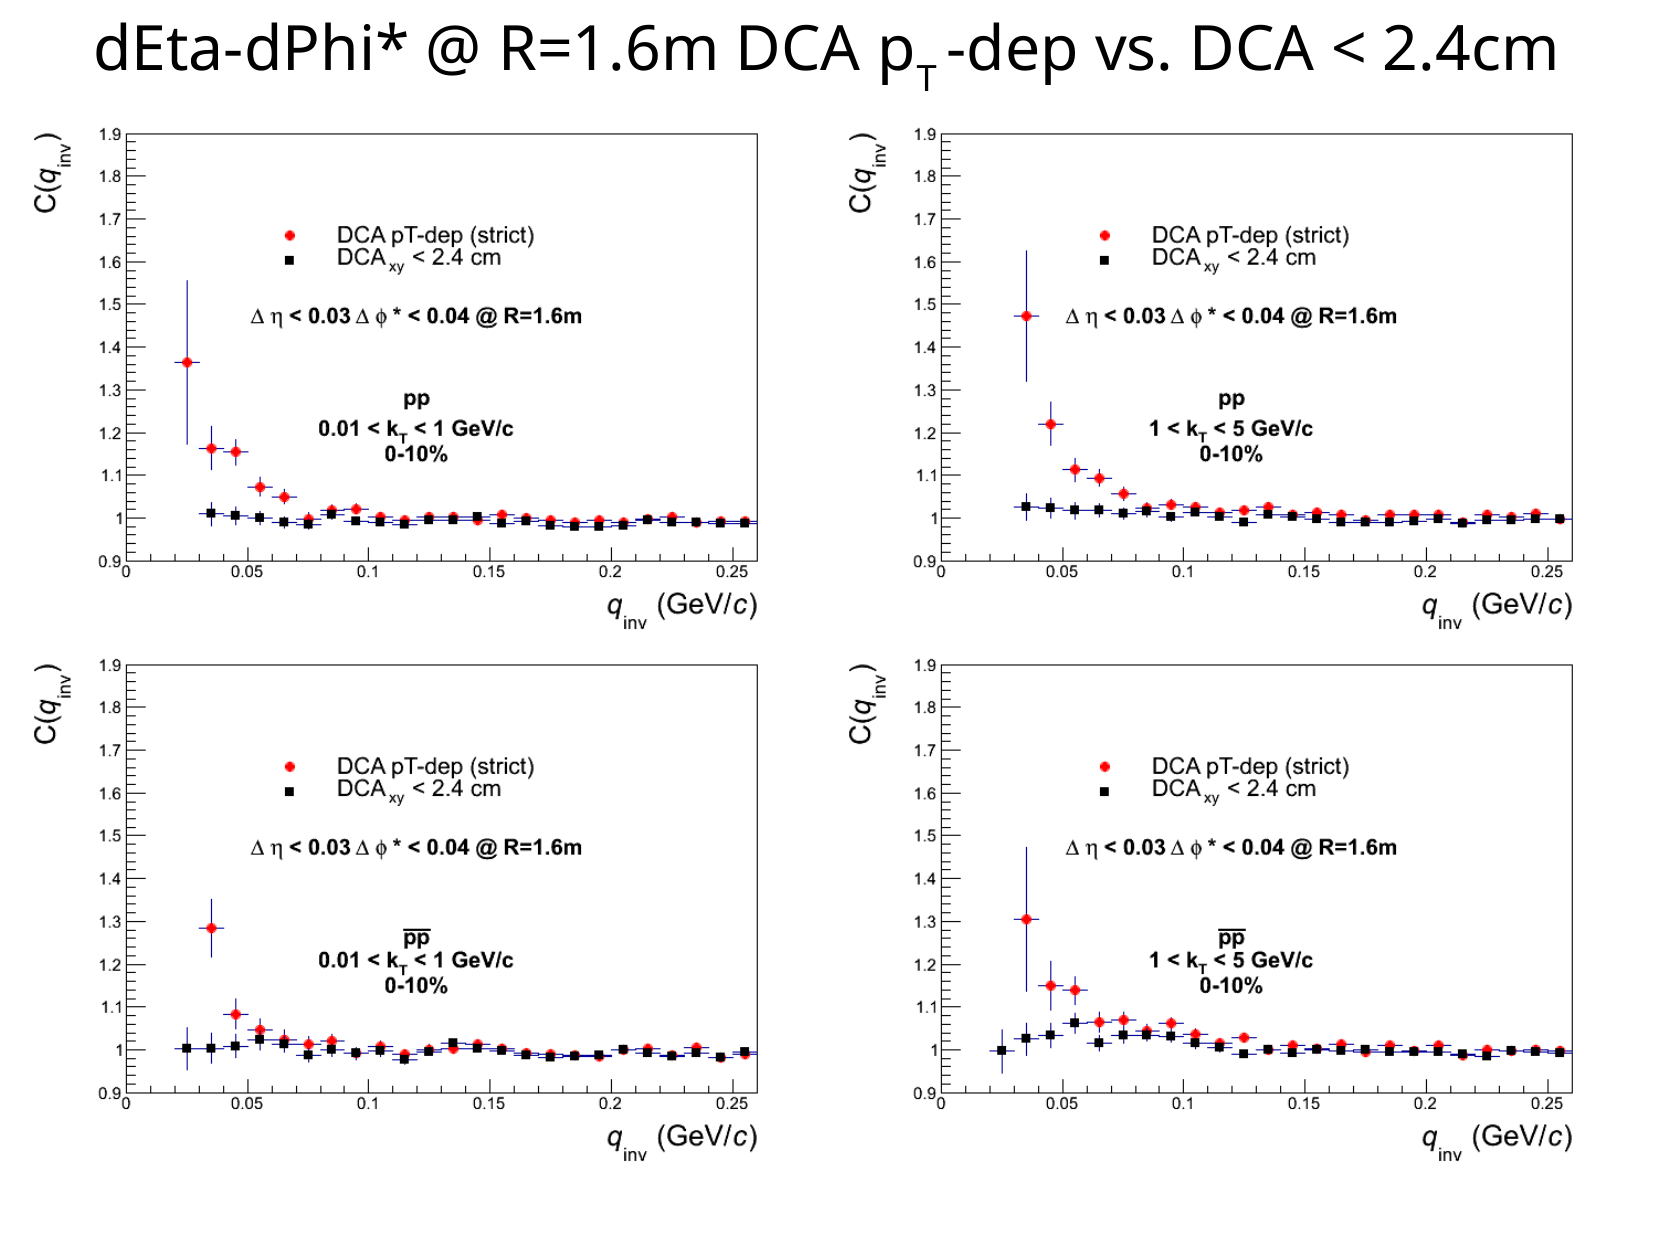

# dEta-dPhi* @ R=1.6m DCA pT -dep vs. DCA < 2.4cm